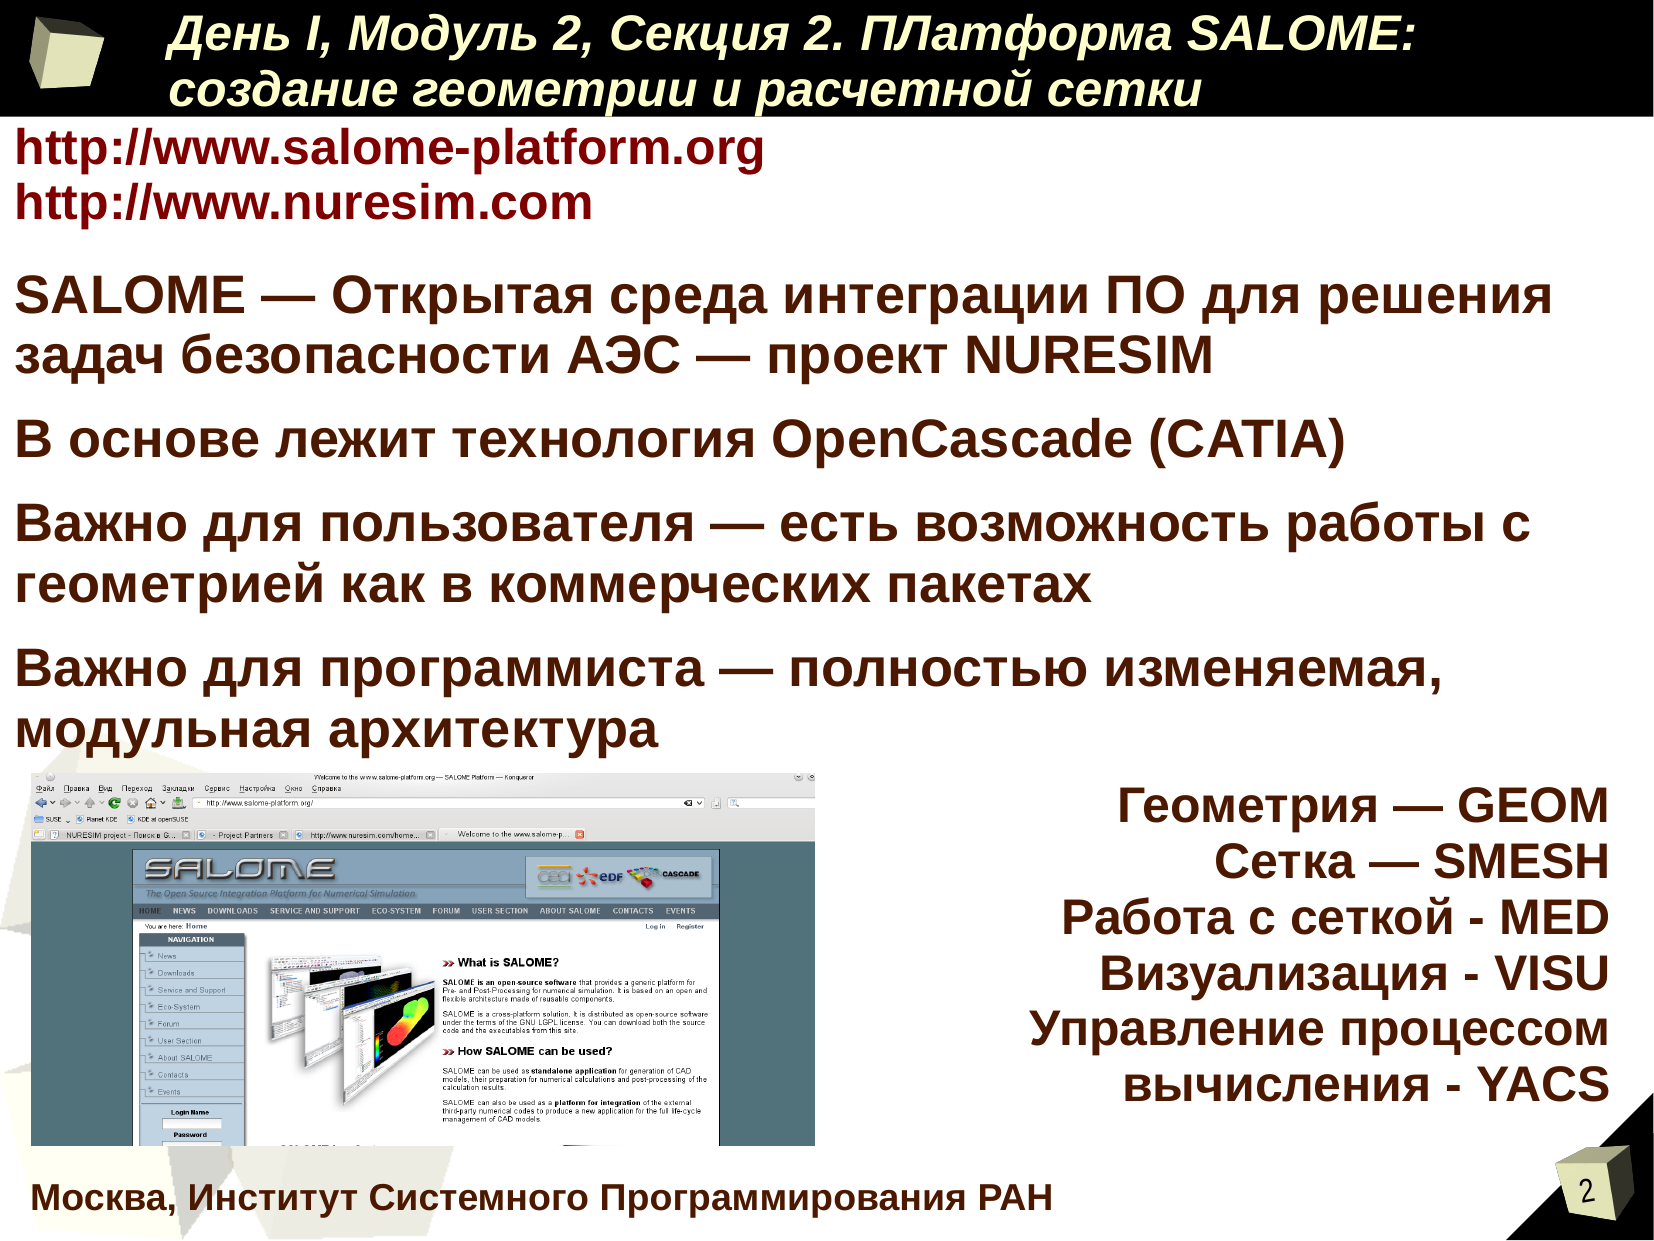

http://www.salome-platform.org
http://www.nuresim.com
SALOME — Открытая среда интеграции ПО для решения задач безопасности АЭС — проект NURESIM
В основе лежит технология OpenCascade (CATIA)
Важно для пользователя — есть возможность работы с геометрией как в коммерческих пакетах
Важно для программиста — полностью изменяемая, модульная архитектура
Геометрия — GEOM
Сетка — SMESH
Работа с сеткой - MED
Визуализация - VISU
Управление процессом вычисления - YACS